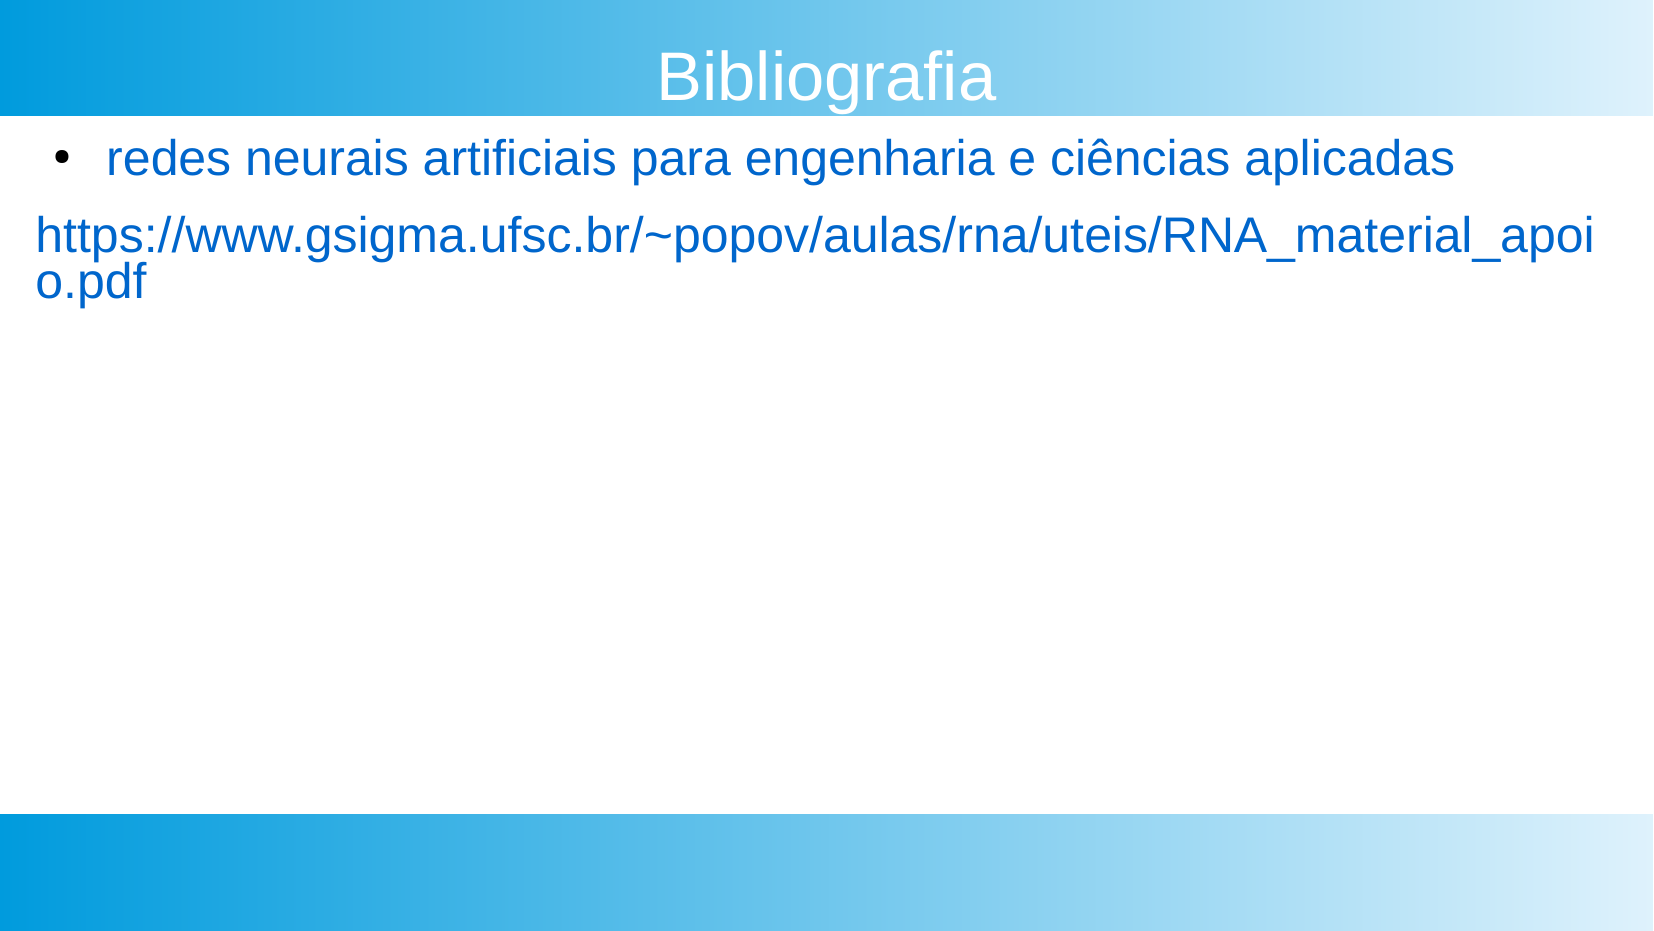

# Bibliografia
redes neurais artificiais para engenharia e ciências aplicadas
https://www.gsigma.ufsc.br/~popov/aulas/rna/uteis/RNA_material_apoio.pdf